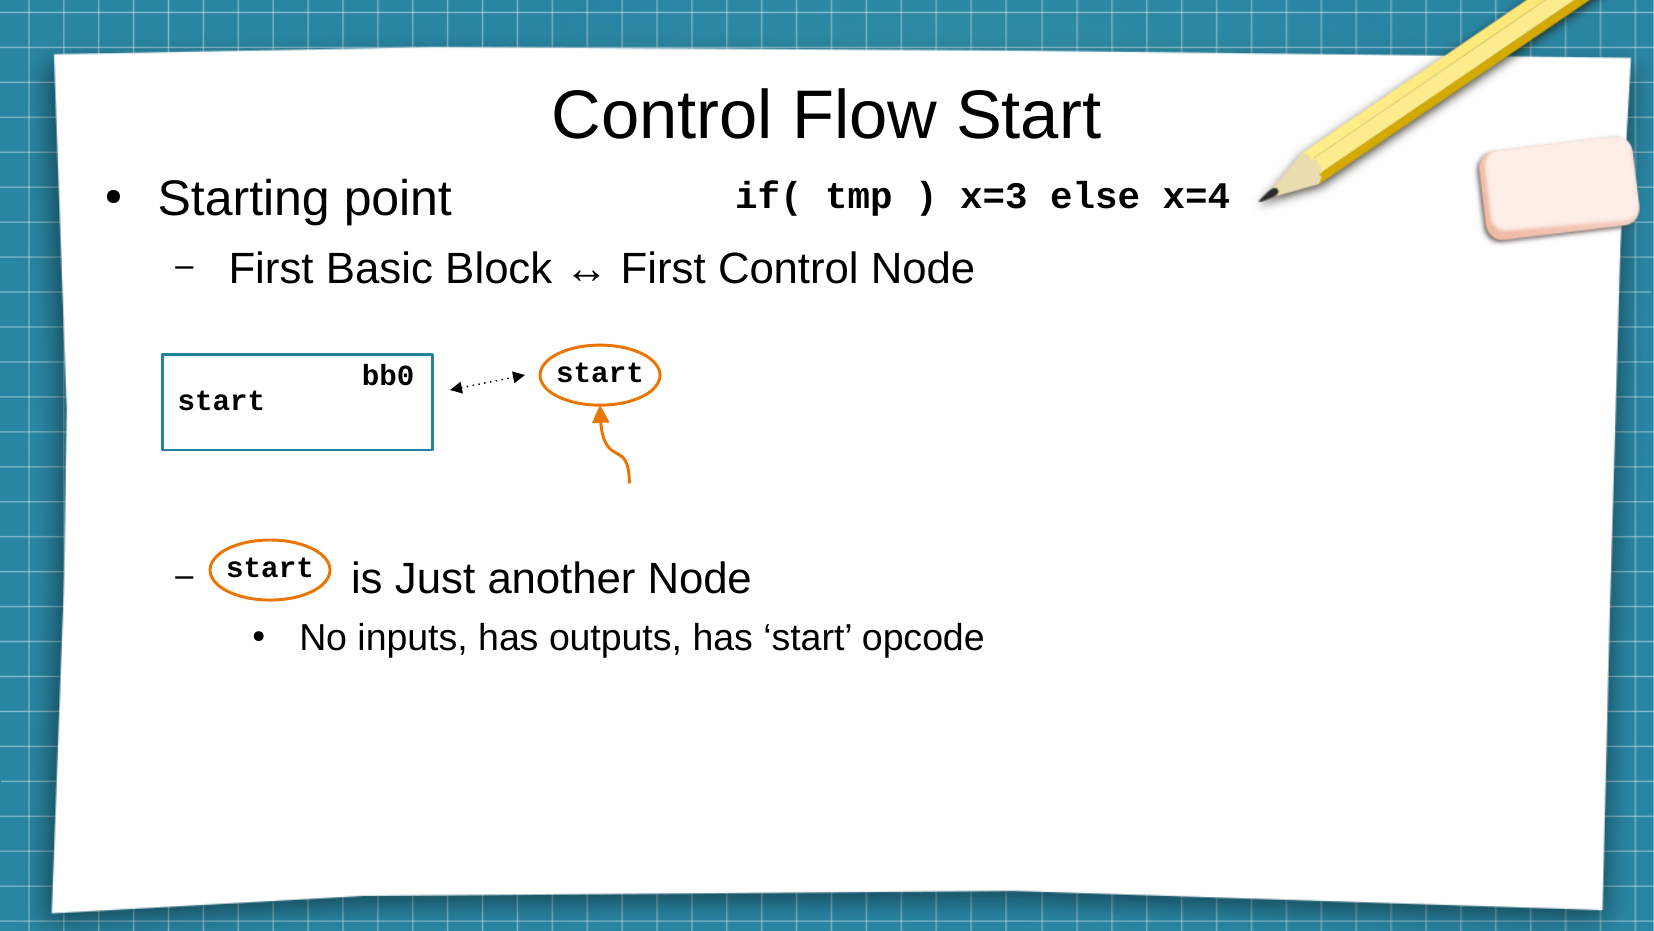

# Control Flow Start
Starting point
First Basic Block ↔ First Control Node
 is Just another Node
No inputs, has outputs, has ‘start’ opcode
if( tmp ) x=3 else x=4
start
bb0
start
start